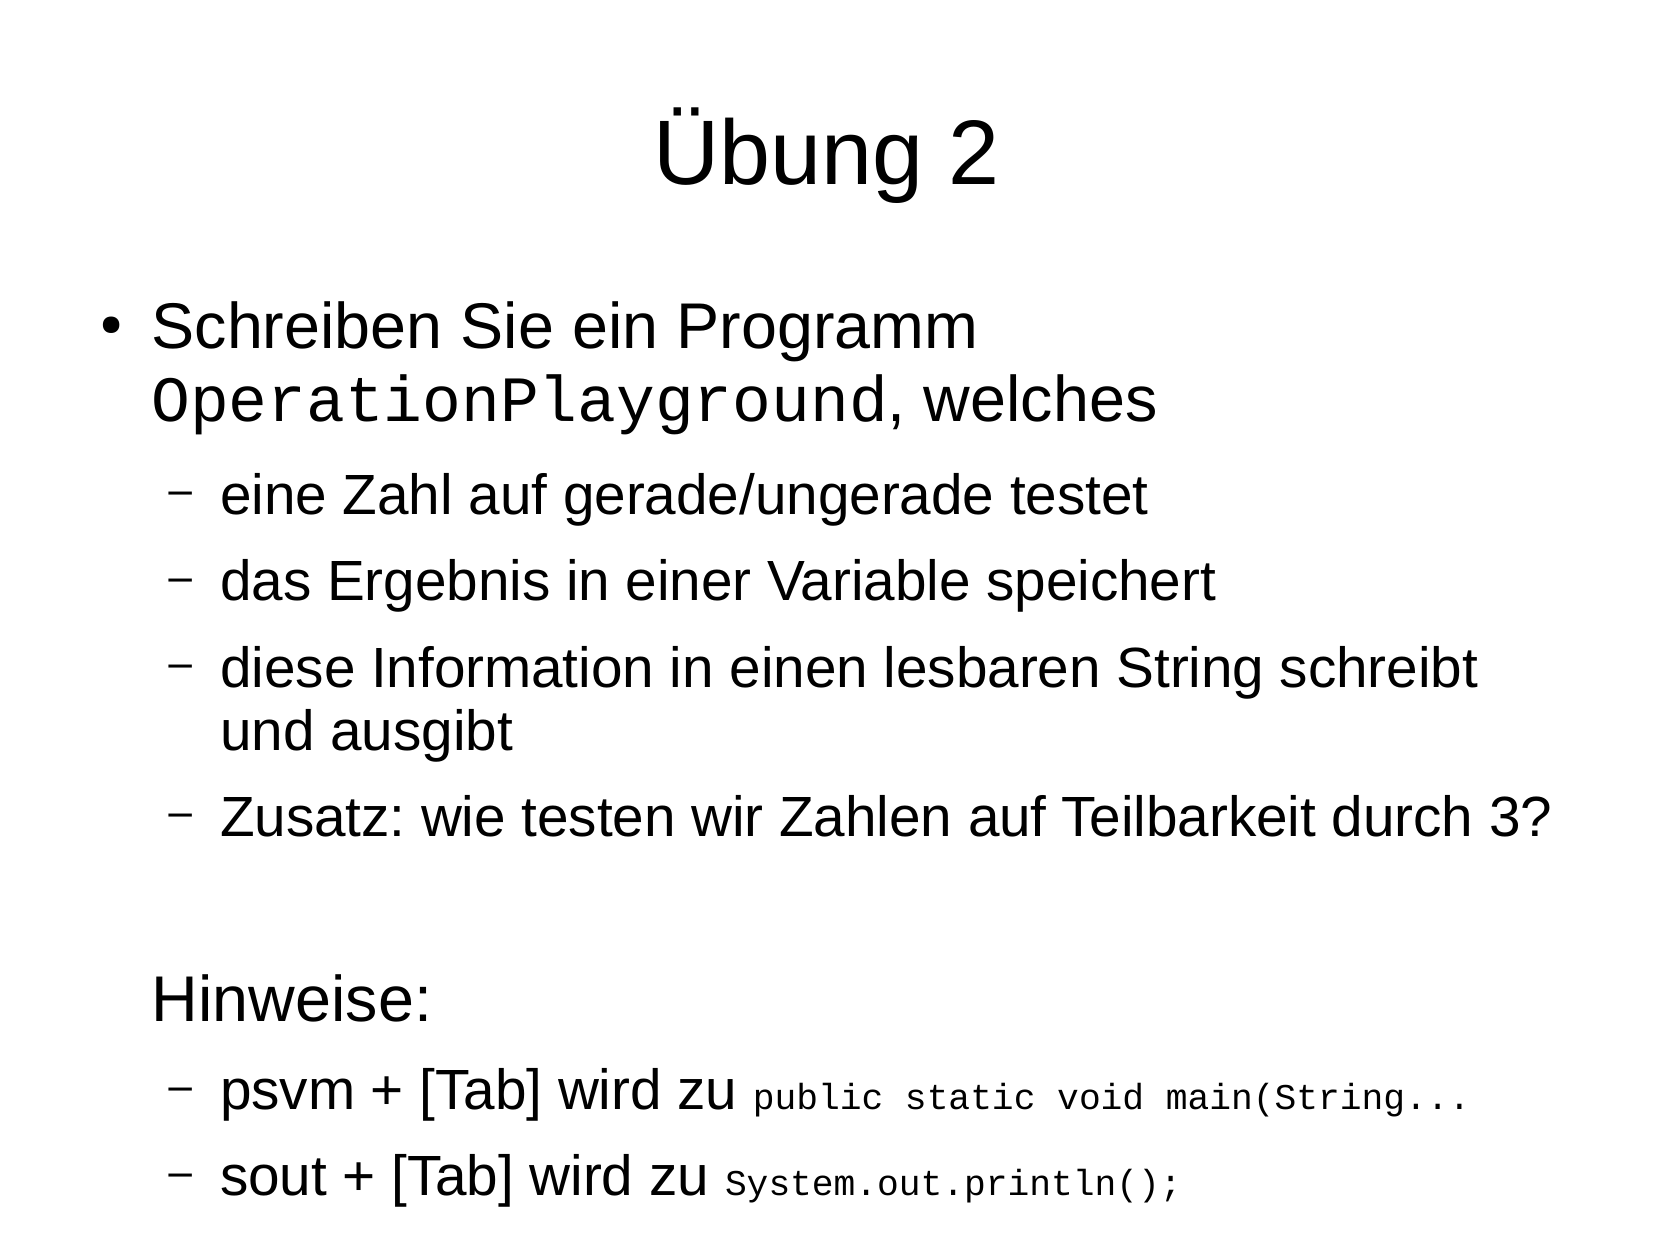

# Übung 2
Schreiben Sie ein Programm OperationPlayground, welches
eine Zahl auf gerade/ungerade testet
das Ergebnis in einer Variable speichert
diese Information in einen lesbaren String schreibt und ausgibt
Zusatz: wie testen wir Zahlen auf Teilbarkeit durch 3?
Hinweise:
psvm + [Tab] wird zu public static void main(String...
sout + [Tab] wird zu System.out.println();